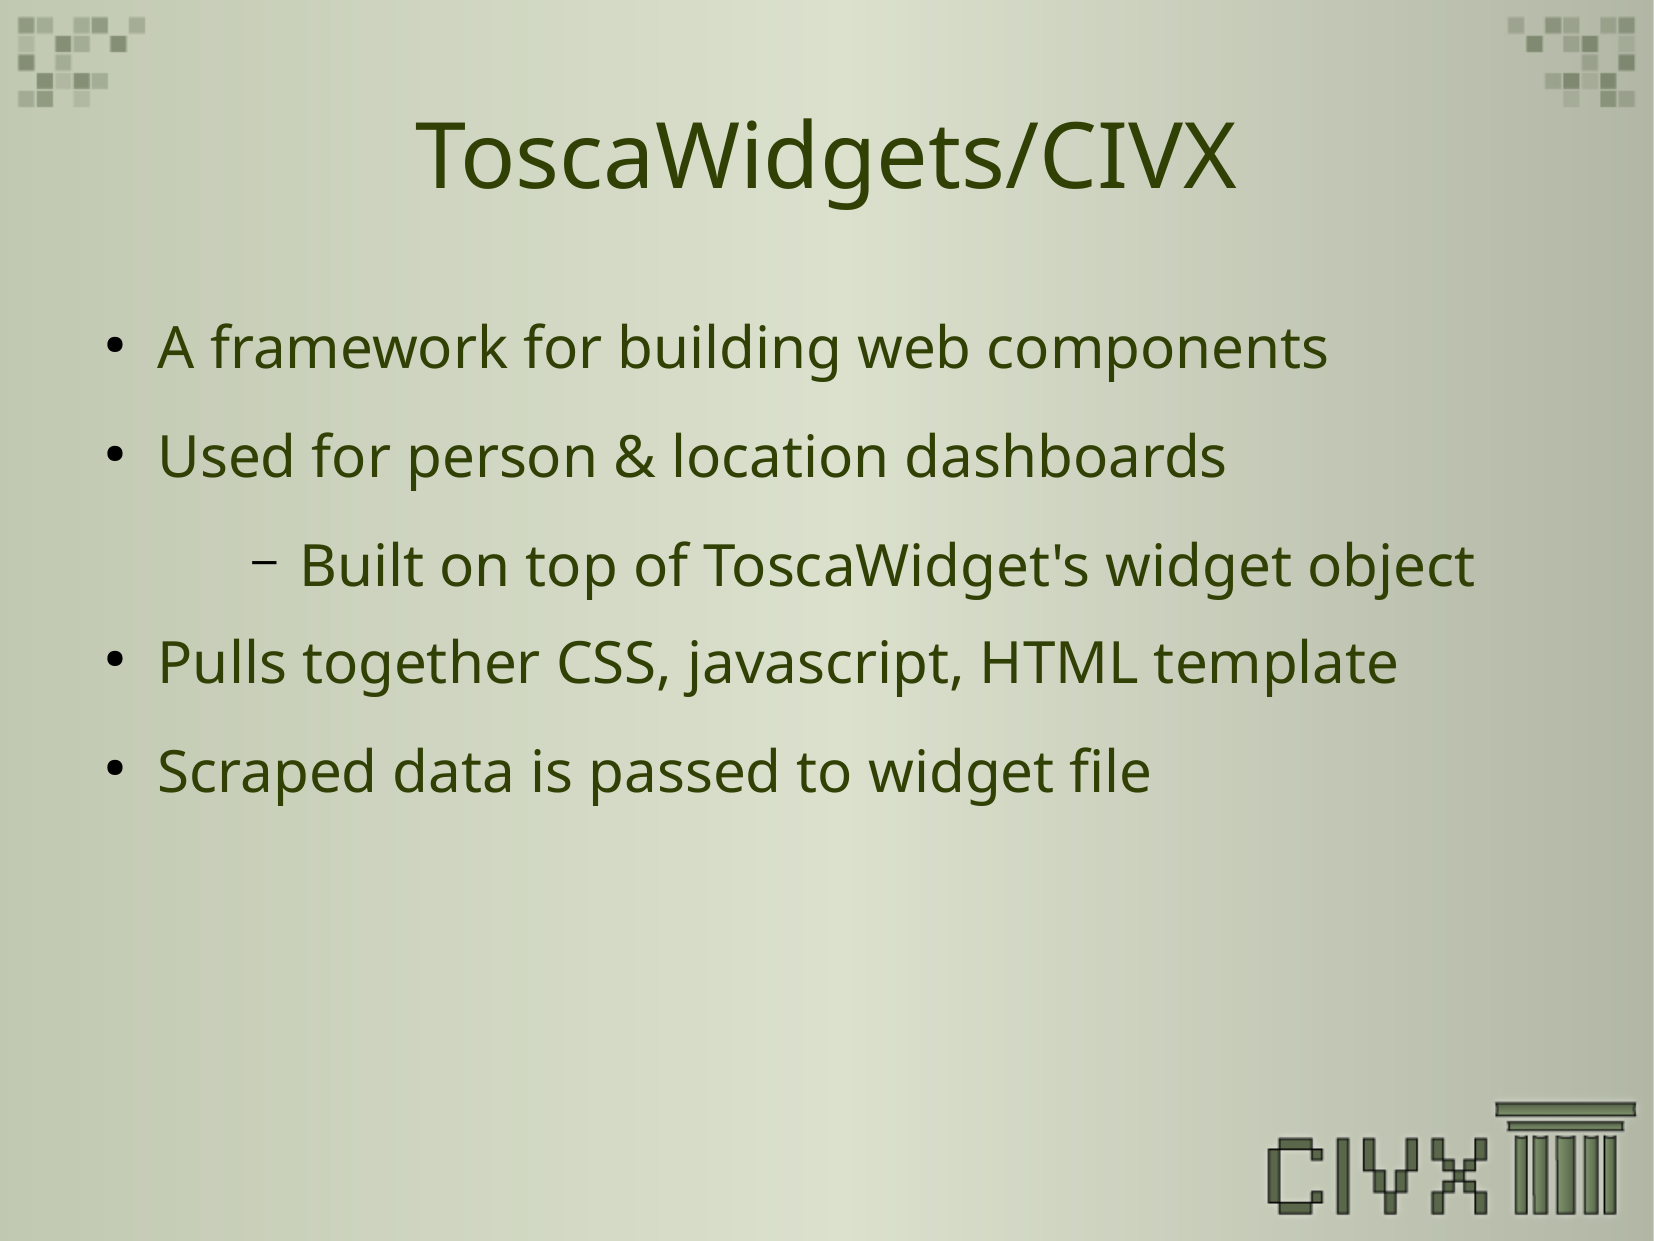

# ToscaWidgets/CIVX
A framework for building web components
Used for person & location dashboards
Built on top of ToscaWidget's widget object
Pulls together CSS, javascript, HTML template
Scraped data is passed to widget file